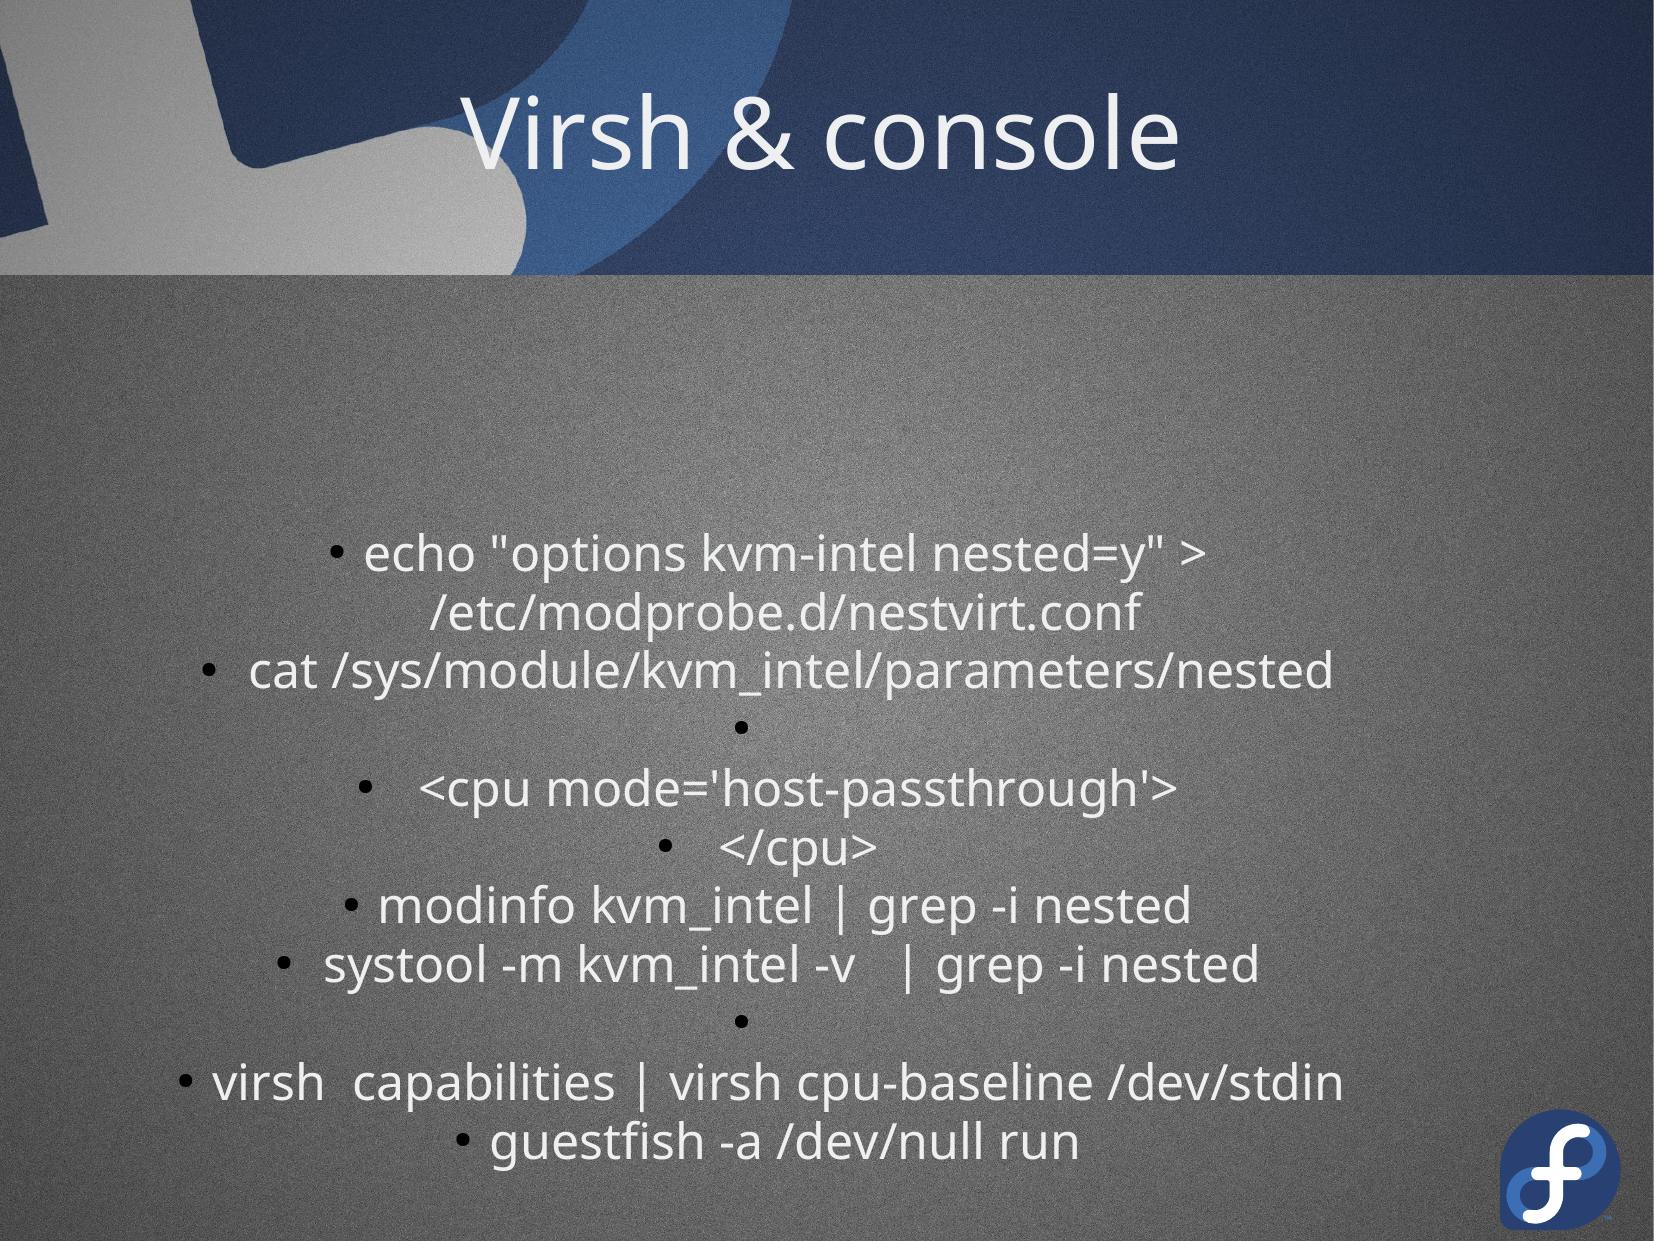

Virsh & console
echo "options kvm-intel nested=y" > /etc/modprobe.d/nestvirt.conf
 cat /sys/module/kvm_intel/parameters/nested
 <cpu mode='host-passthrough'>
 </cpu>
modinfo kvm_intel | grep -i nested
 systool -m kvm_intel -v | grep -i nested
virsh capabilities | virsh cpu-baseline /dev/stdin
guestfish -a /dev/null run